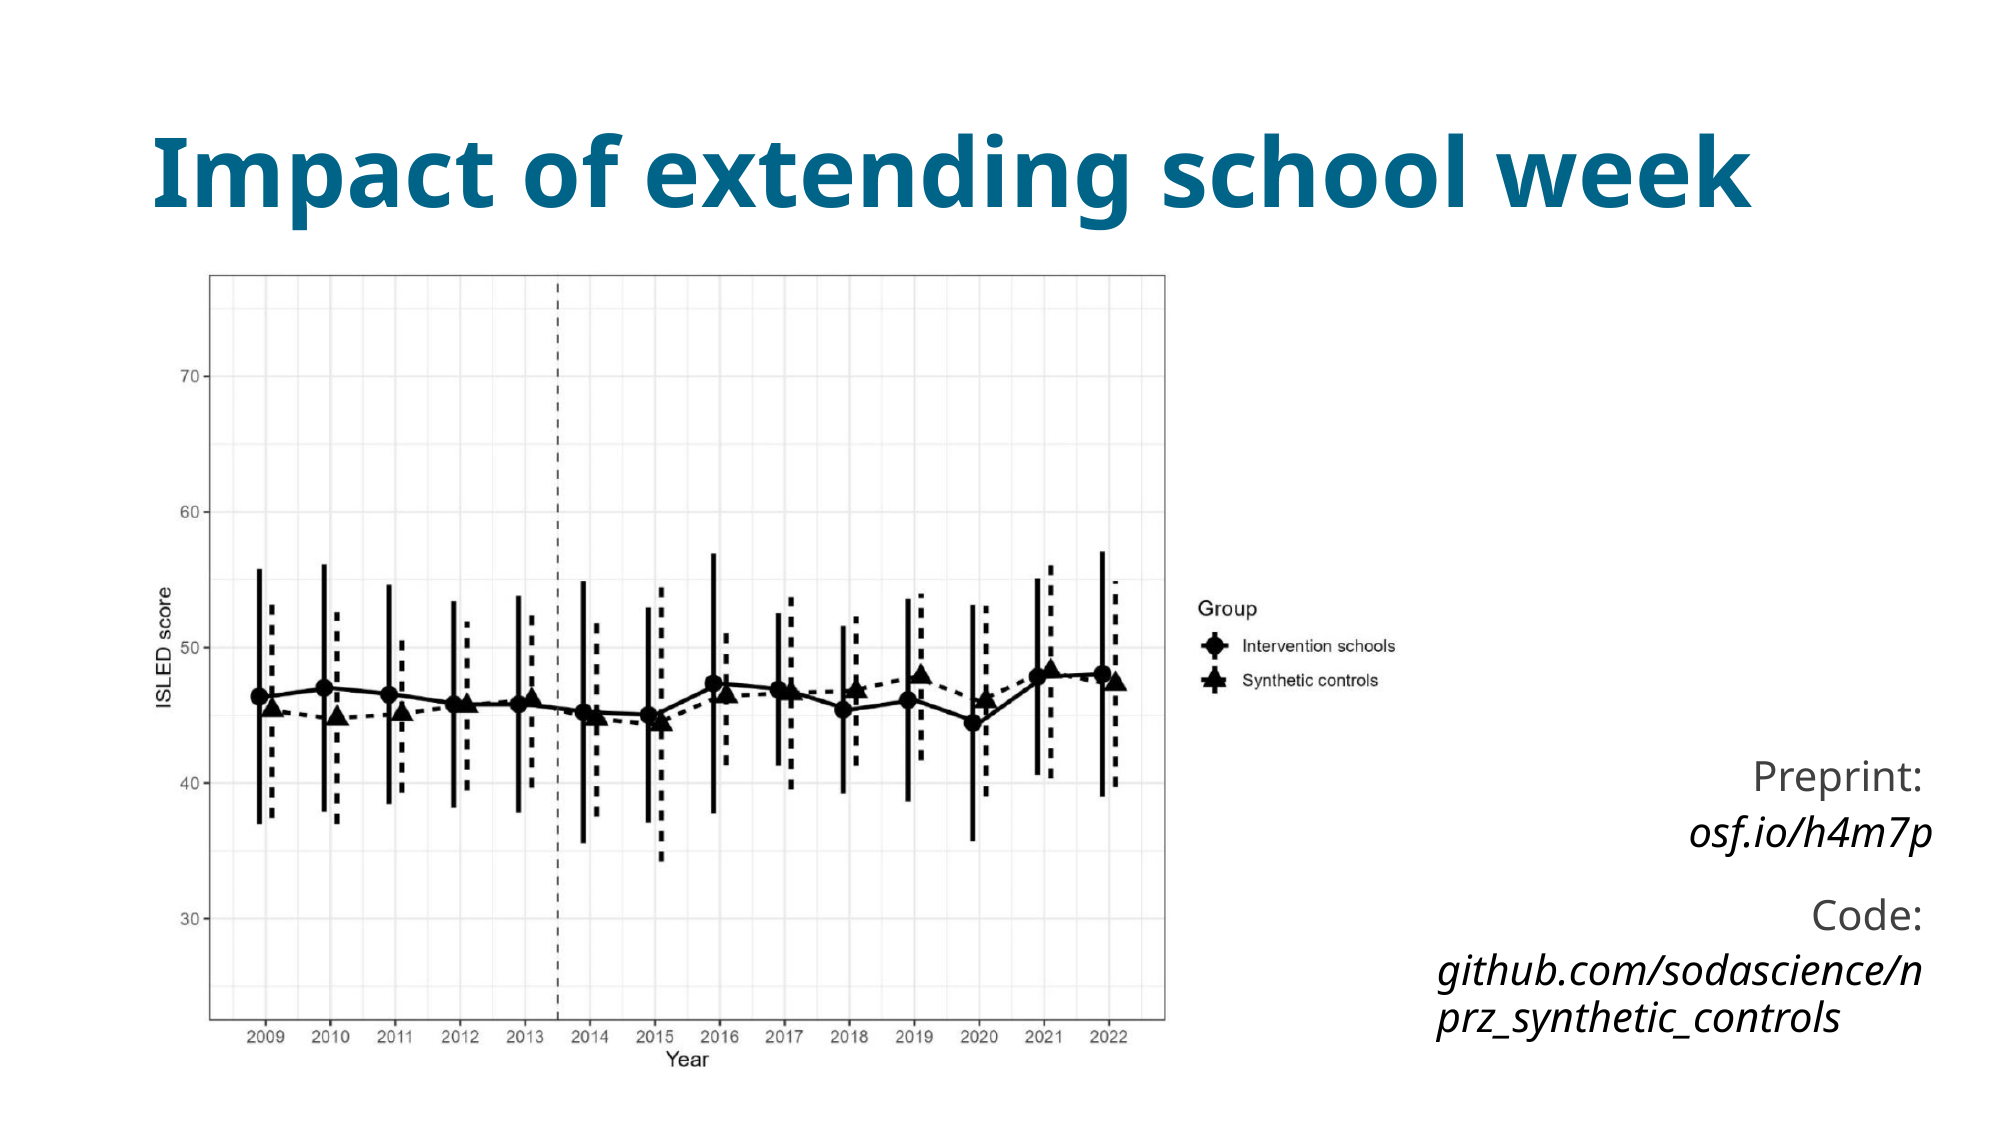

# Impact of extending school week
Preprint:
osf.io/h4m7p
Code: github.com/sodascience/nprz_synthetic_controls